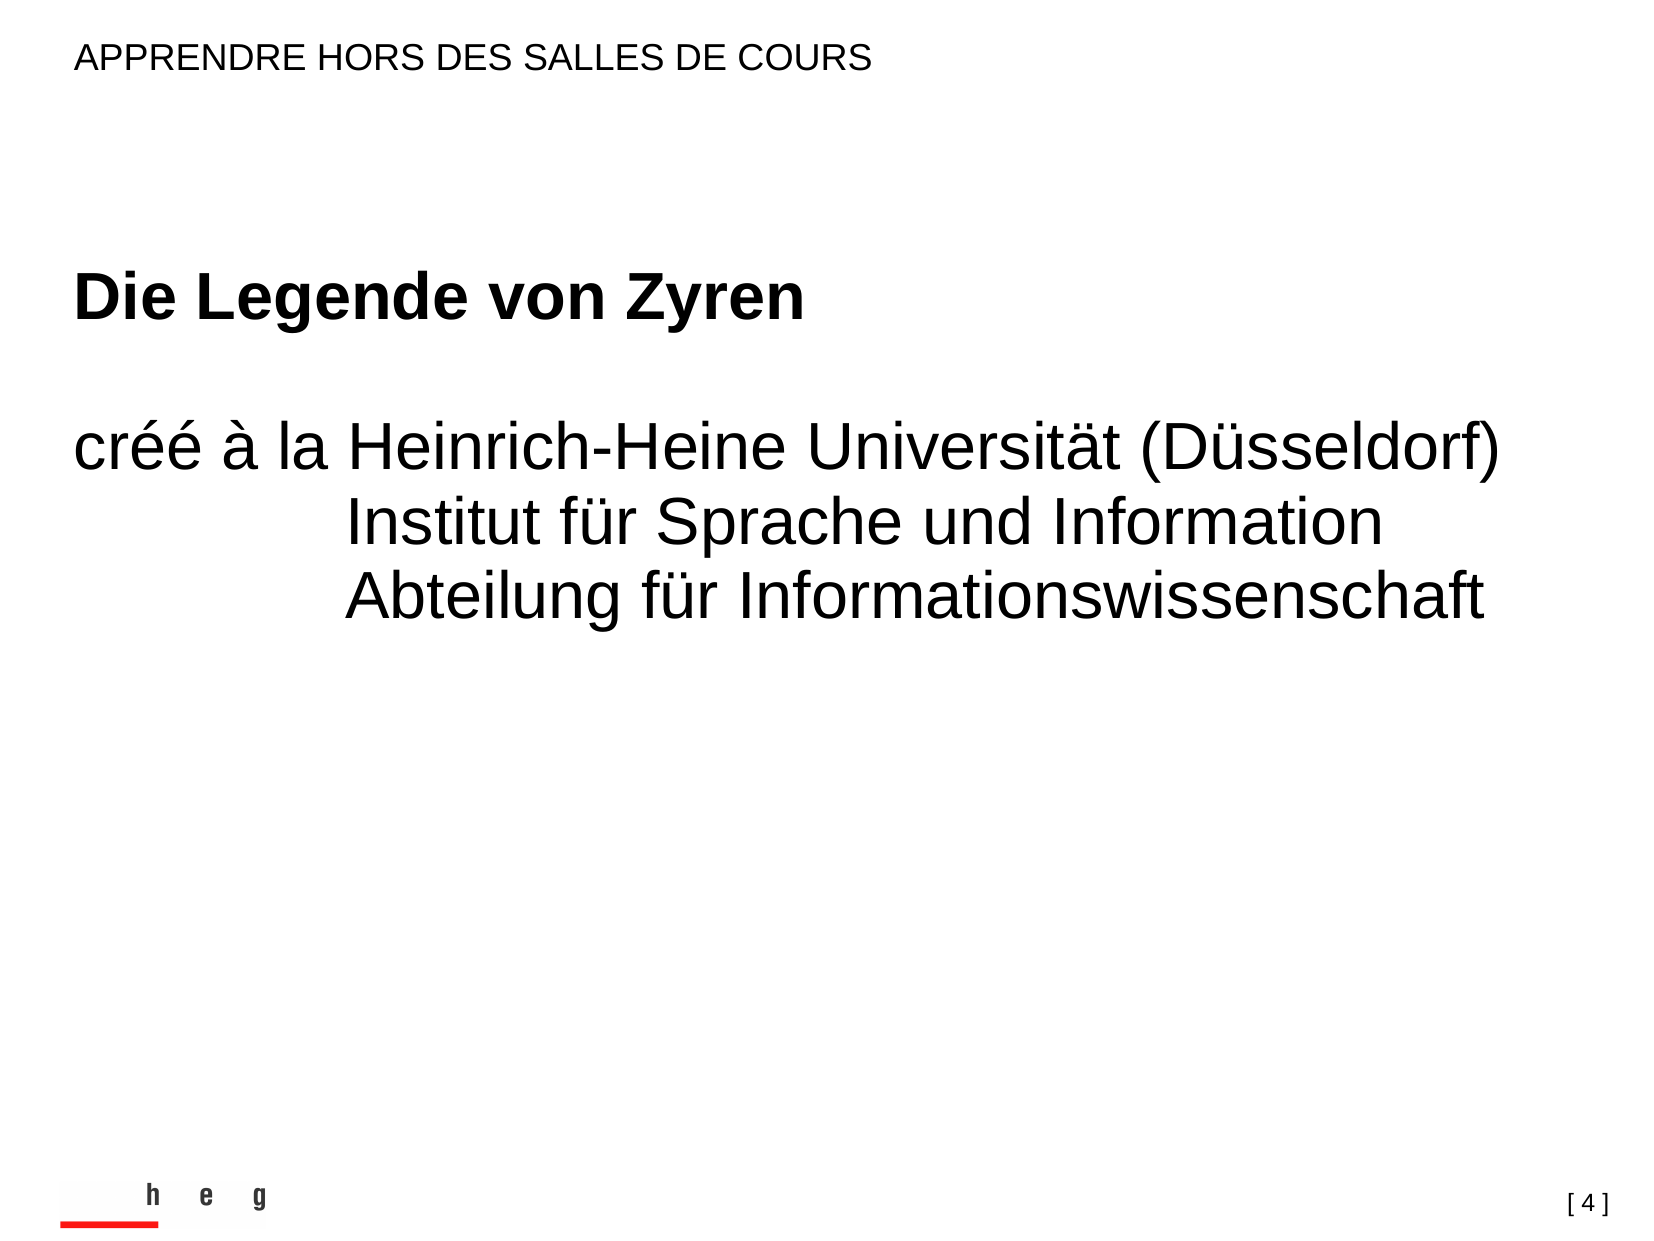

APPRENDRE HORS DES SALLES DE COURS
Die Legende von Zyren
créé à la Heinrich-Heine Universität (Düsseldorf)
	Institut für Sprache und Information
	Abteilung für Informationswissenschaft